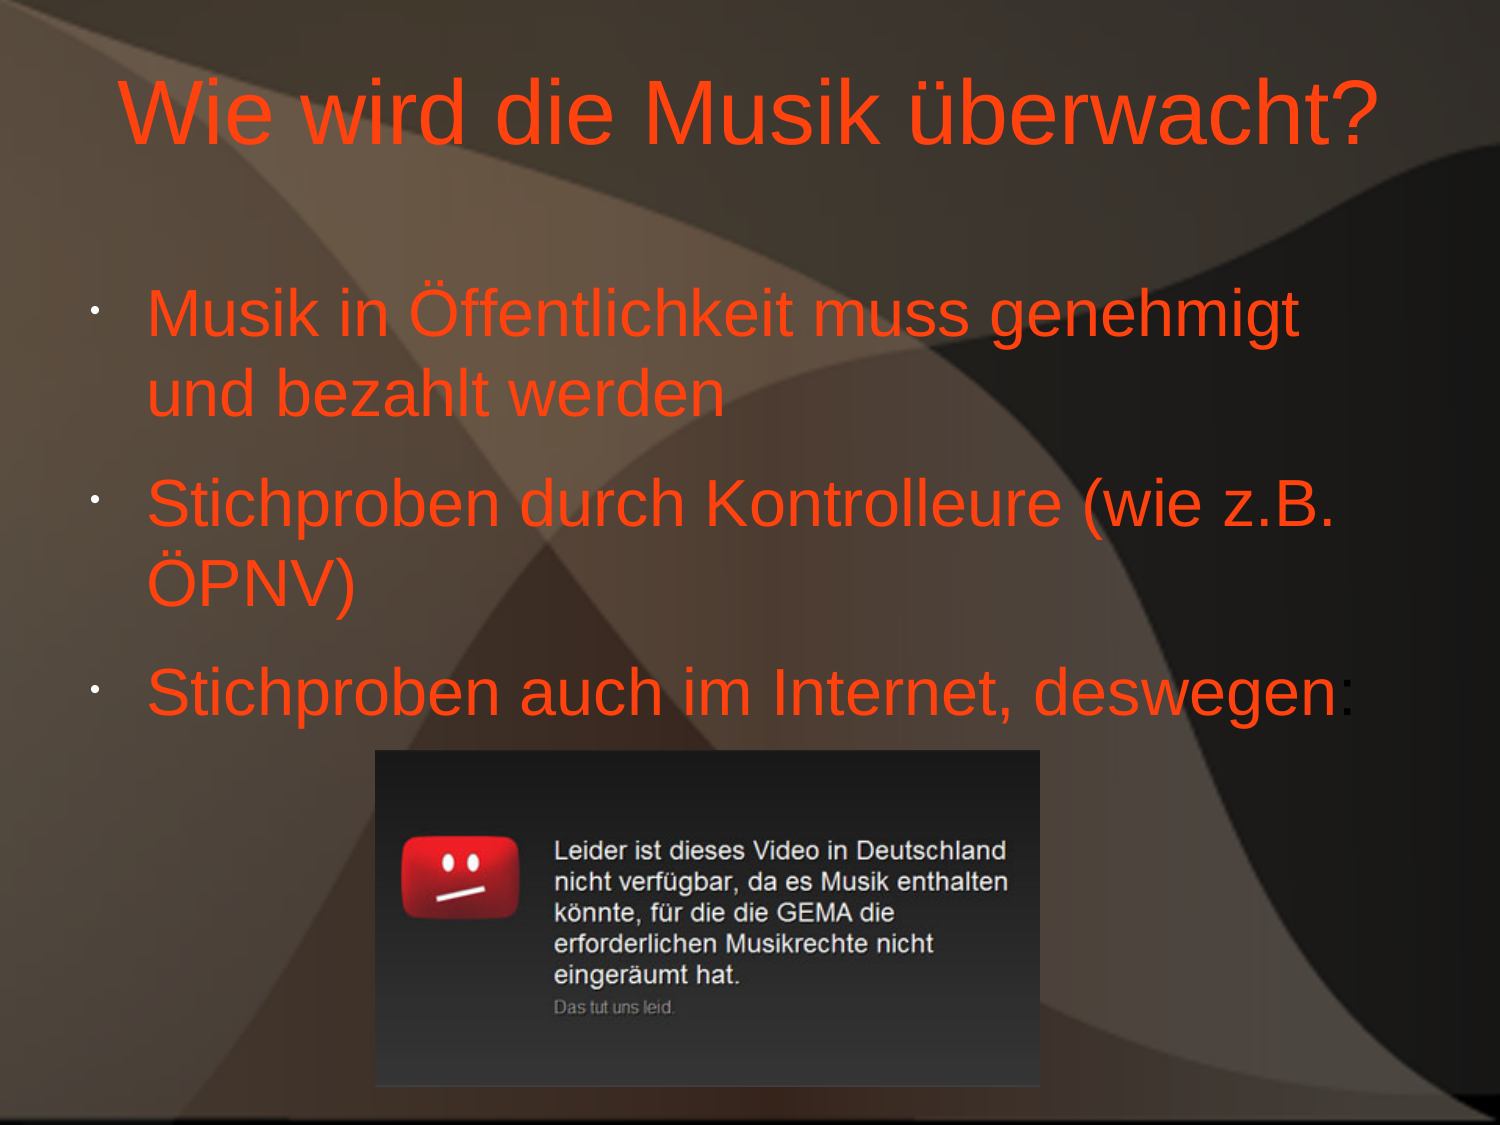

# Wie wird die Musik überwacht?
Musik in Öffentlichkeit muss genehmigt und bezahlt werden
Stichproben durch Kontrolleure (wie z.B. ÖPNV)
Stichproben auch im Internet, deswegen: